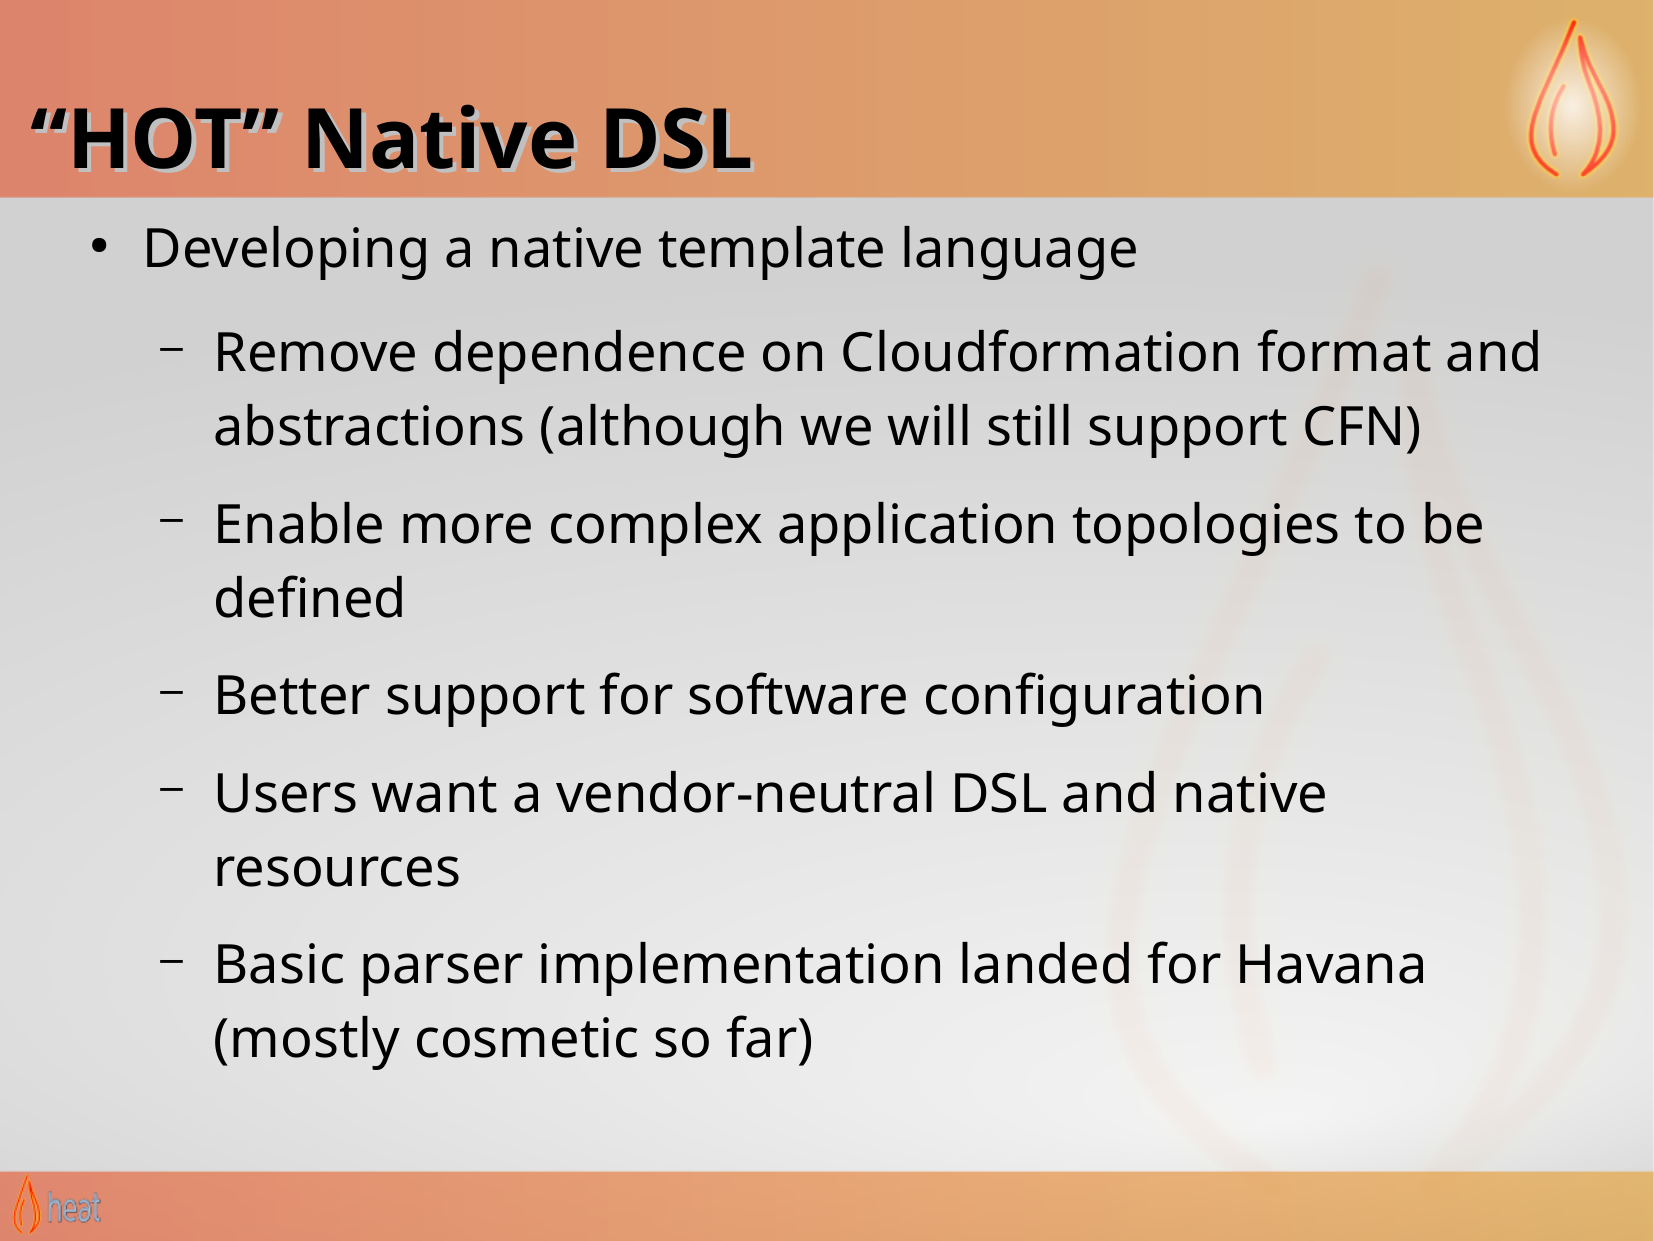

# “HOT” Native DSL
Developing a native template language
Remove dependence on Cloudformation format and abstractions (although we will still support CFN)
Enable more complex application topologies to be defined
Better support for software configuration
Users want a vendor-neutral DSL and native resources
Basic parser implementation landed for Havana (mostly cosmetic so far)